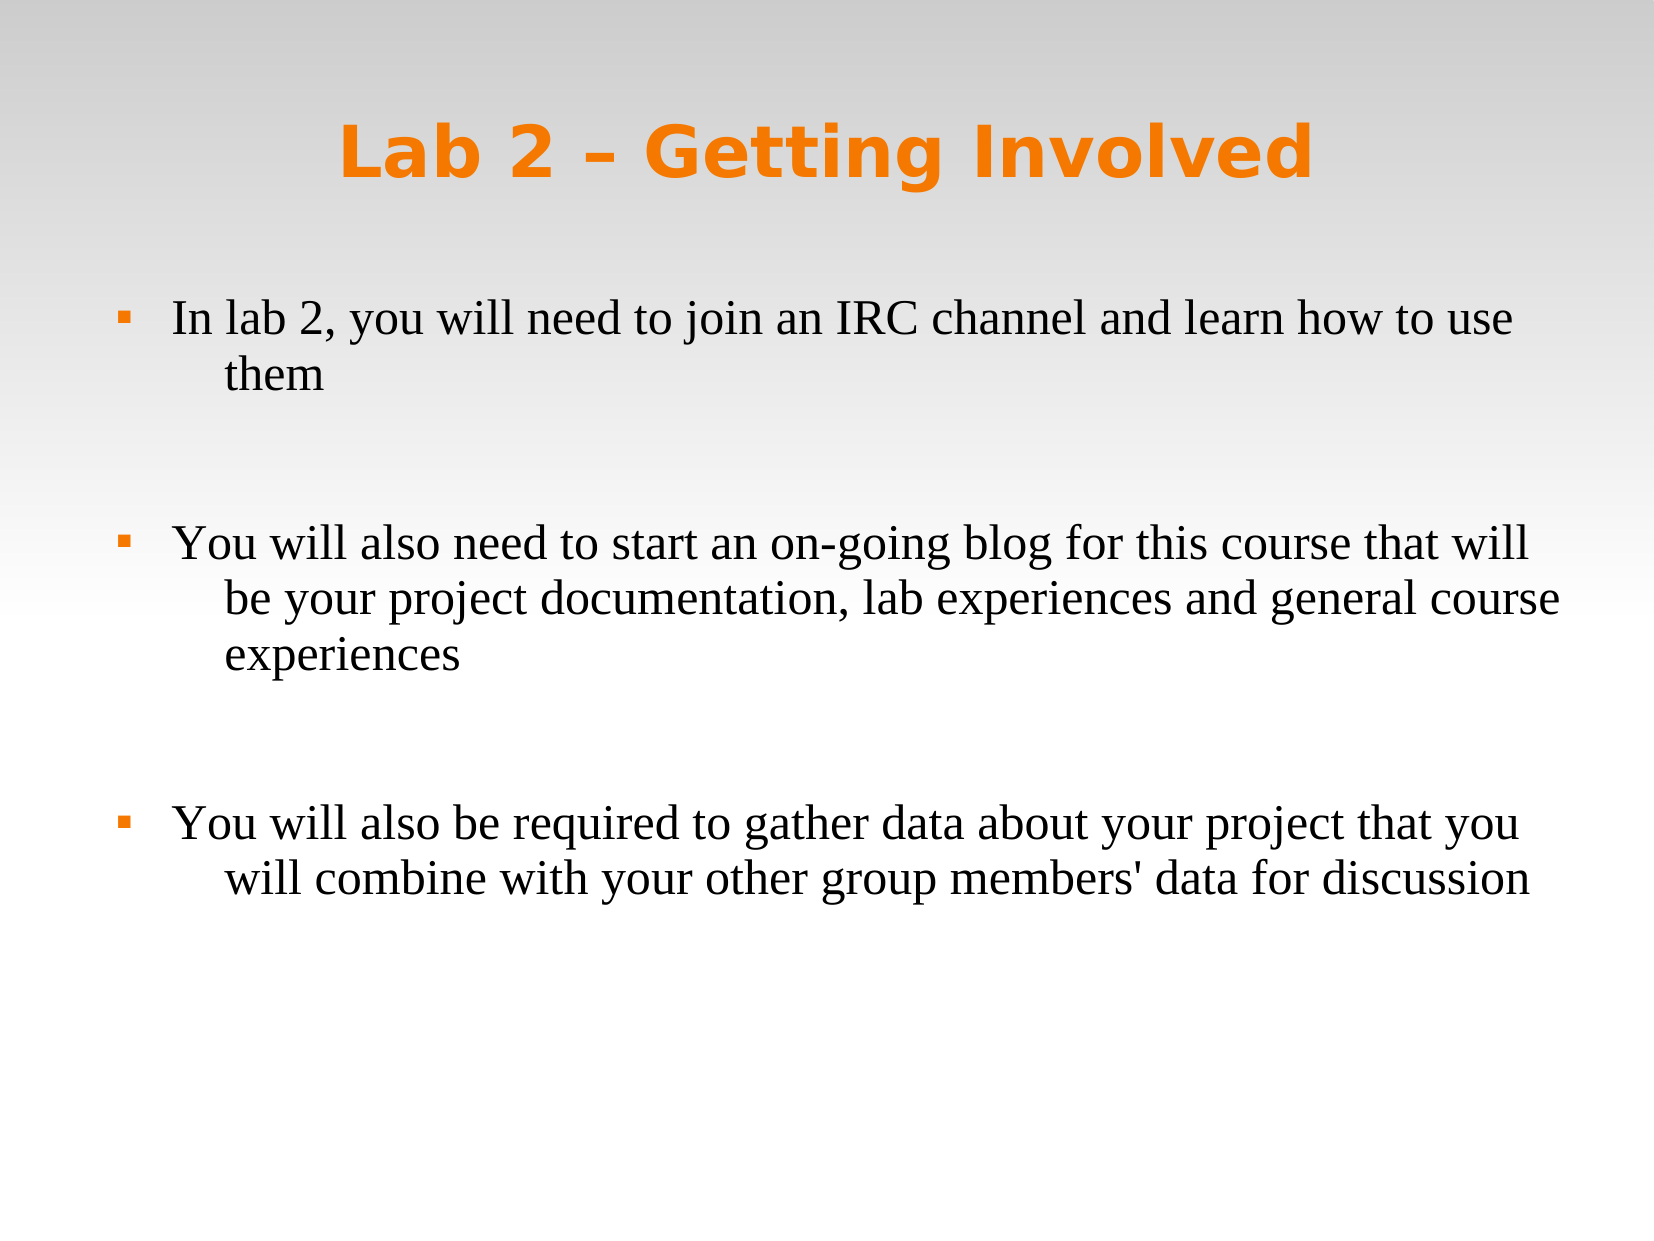

# Lab 2 – Getting Involved
In lab 2, you will need to join an IRC channel and learn how to use them
You will also need to start an on-going blog for this course that will be your project documentation, lab experiences and general course experiences
You will also be required to gather data about your project that you will combine with your other group members' data for discussion